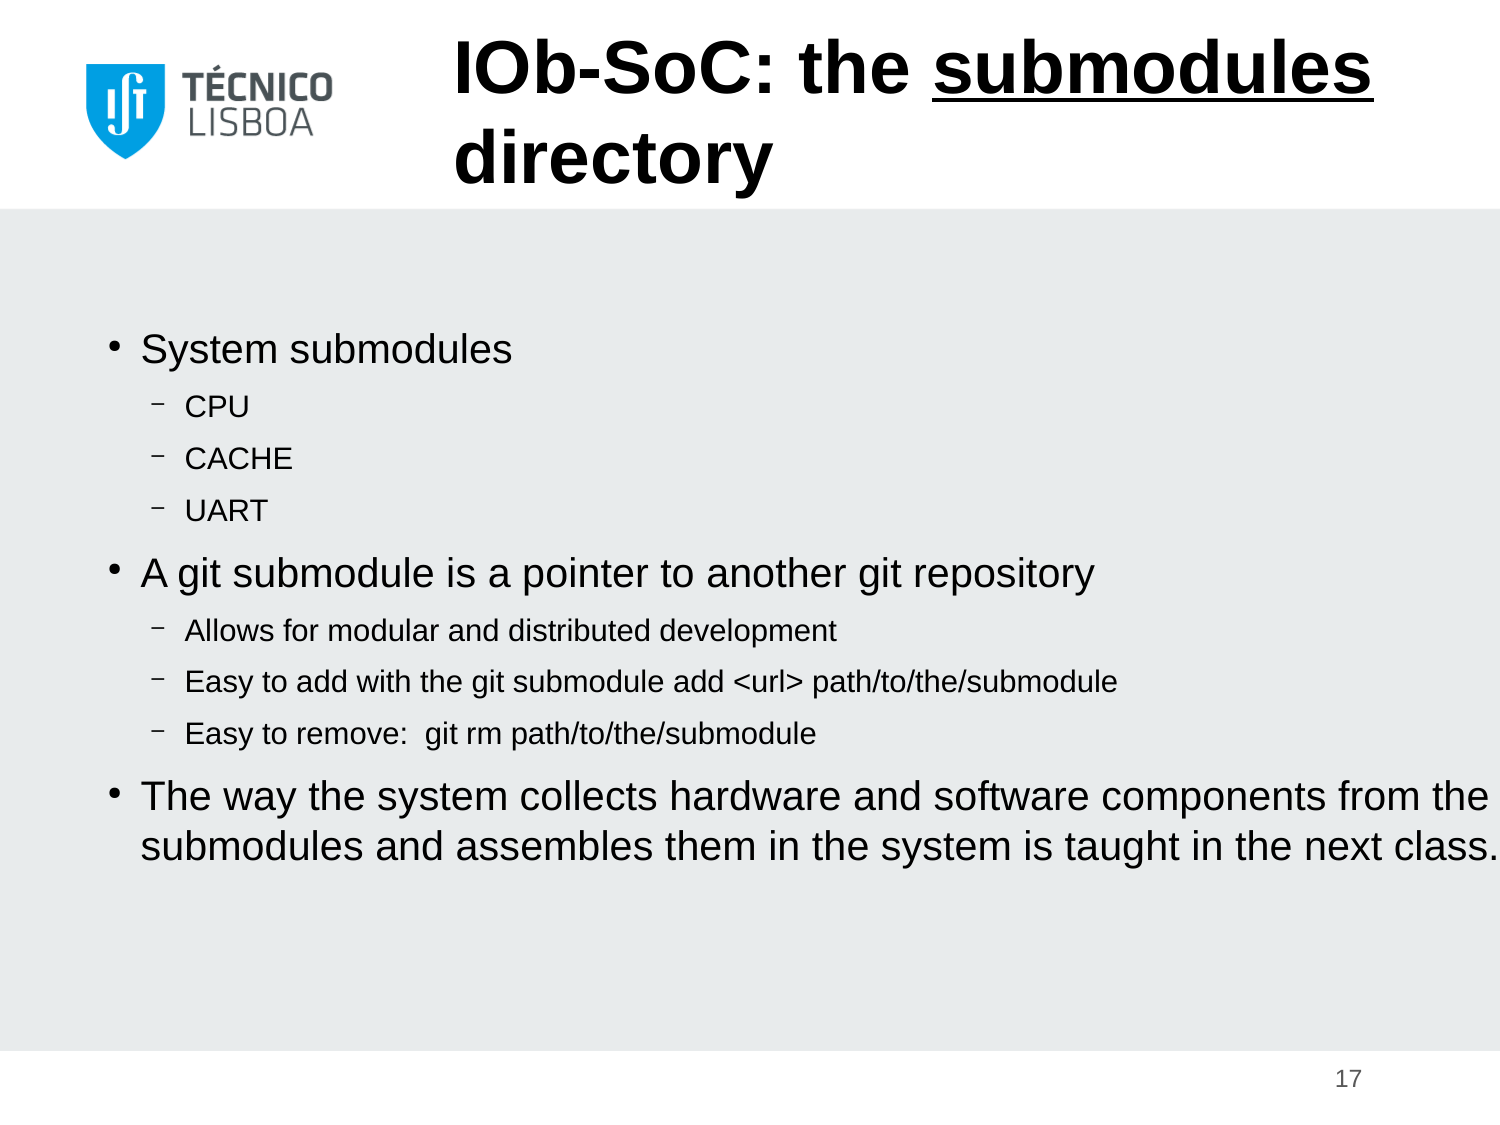

# IOb-SoC: the submodules directory
System submodules
CPU
CACHE
UART
A git submodule is a pointer to another git repository
Allows for modular and distributed development
Easy to add with the git submodule add <url> path/to/the/submodule
Easy to remove: git rm path/to/the/submodule
The way the system collects hardware and software components from the submodules and assembles them in the system is taught in the next class.
17